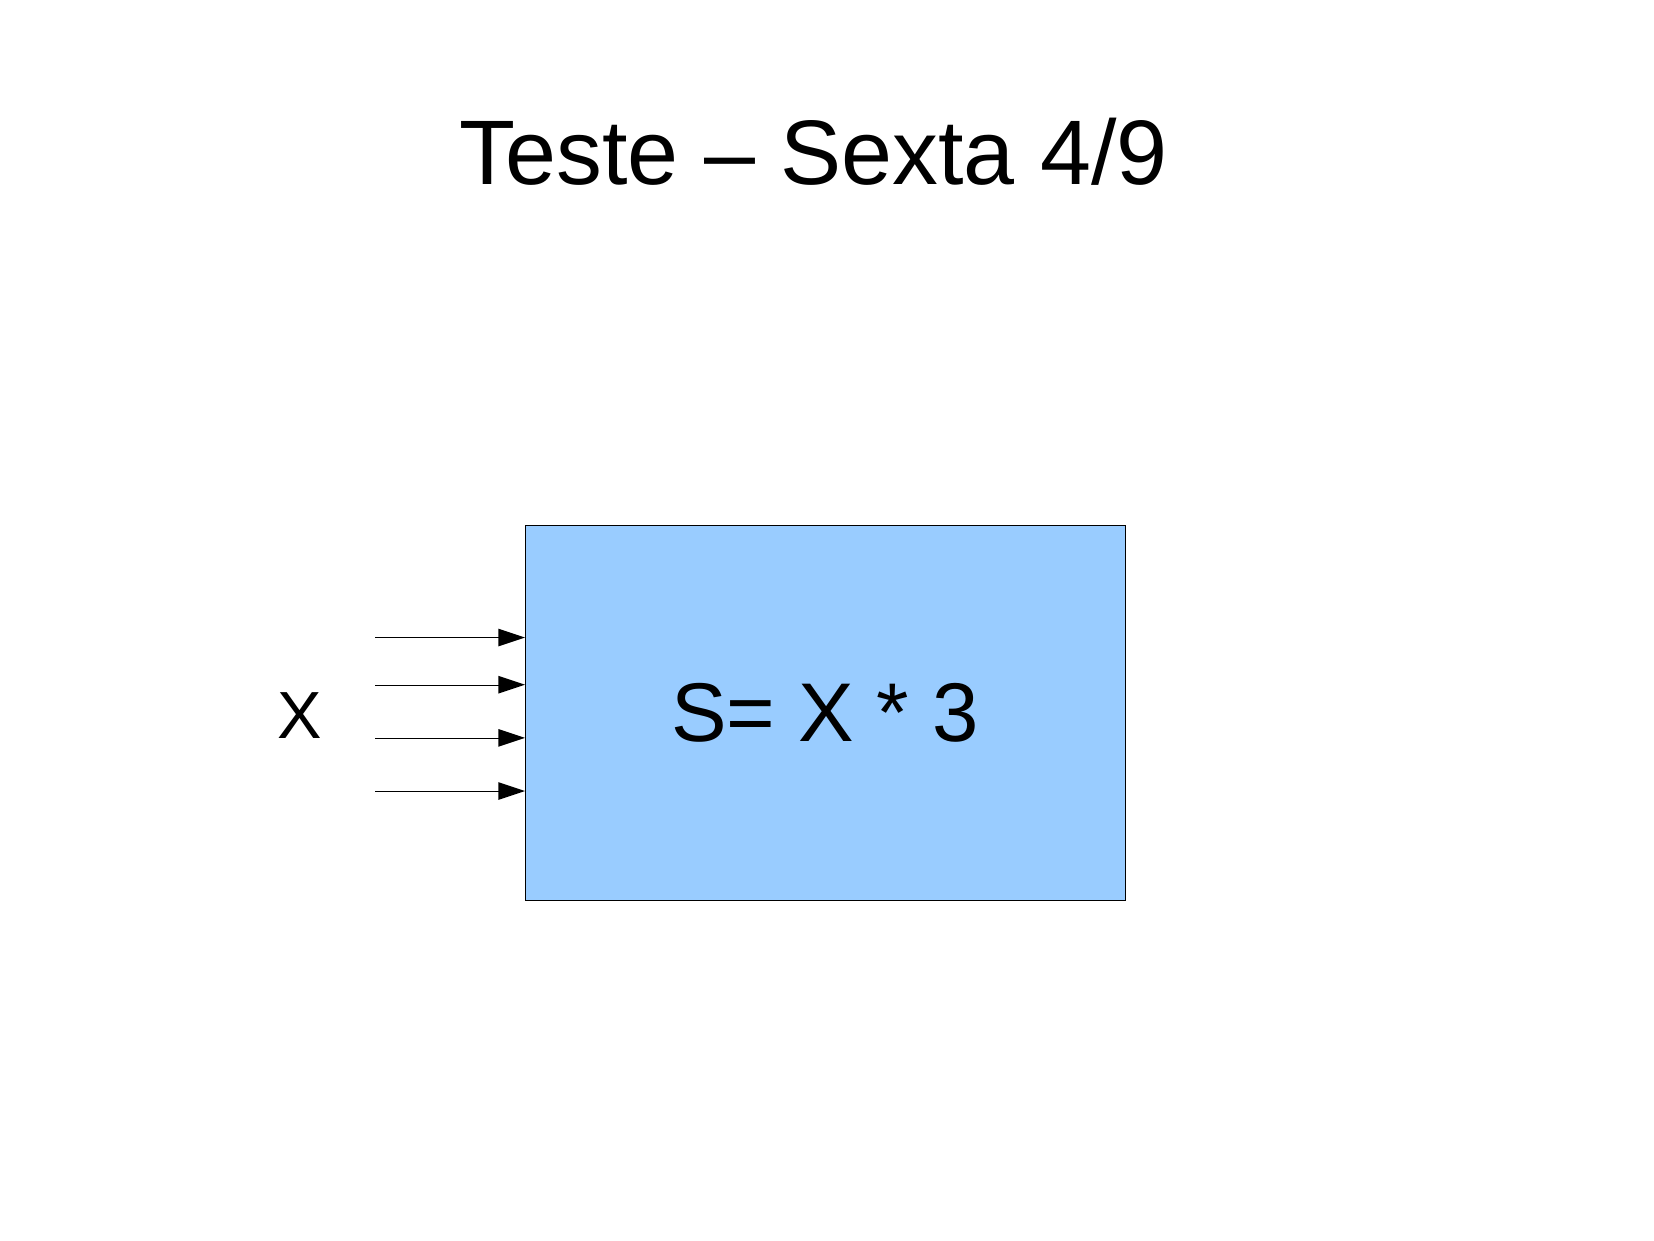

# Teste – Sexta 4/9
S= X * 3
X